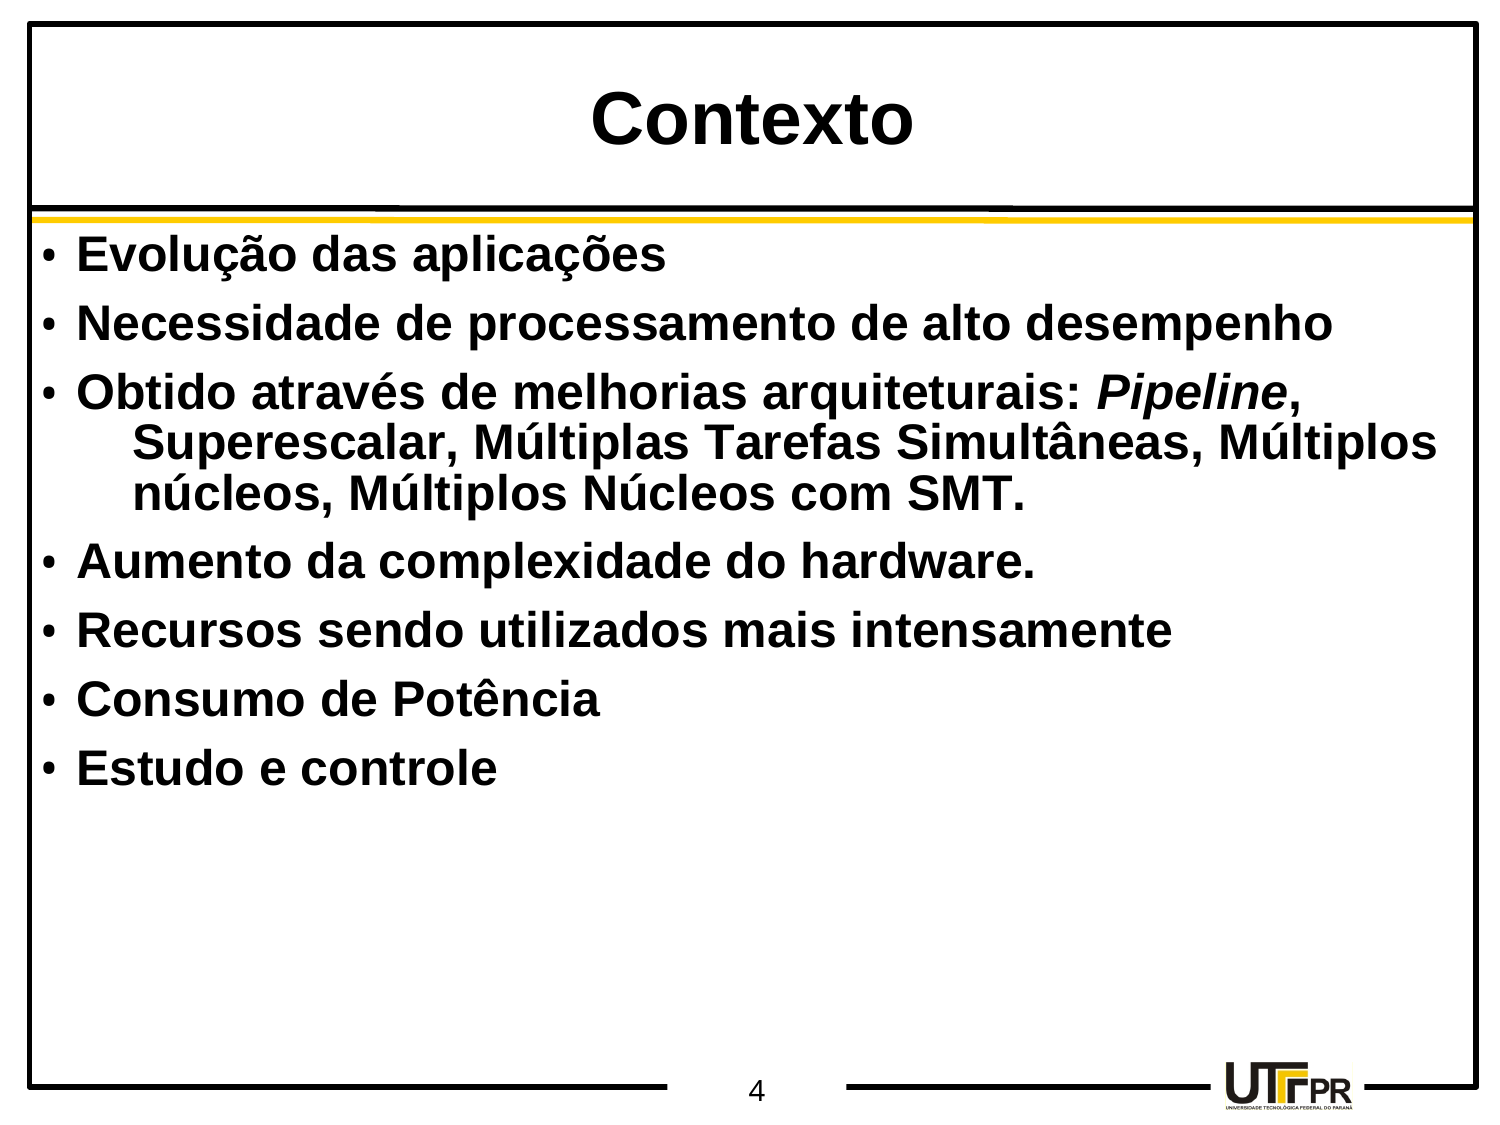

# Contexto
Evolução das aplicações
Necessidade de processamento de alto desempenho
Obtido através de melhorias arquiteturais: Pipeline, Superescalar, Múltiplas Tarefas Simultâneas, Múltiplos núcleos, Múltiplos Núcleos com SMT.
Aumento da complexidade do hardware.
Recursos sendo utilizados mais intensamente
Consumo de Potência
Estudo e controle